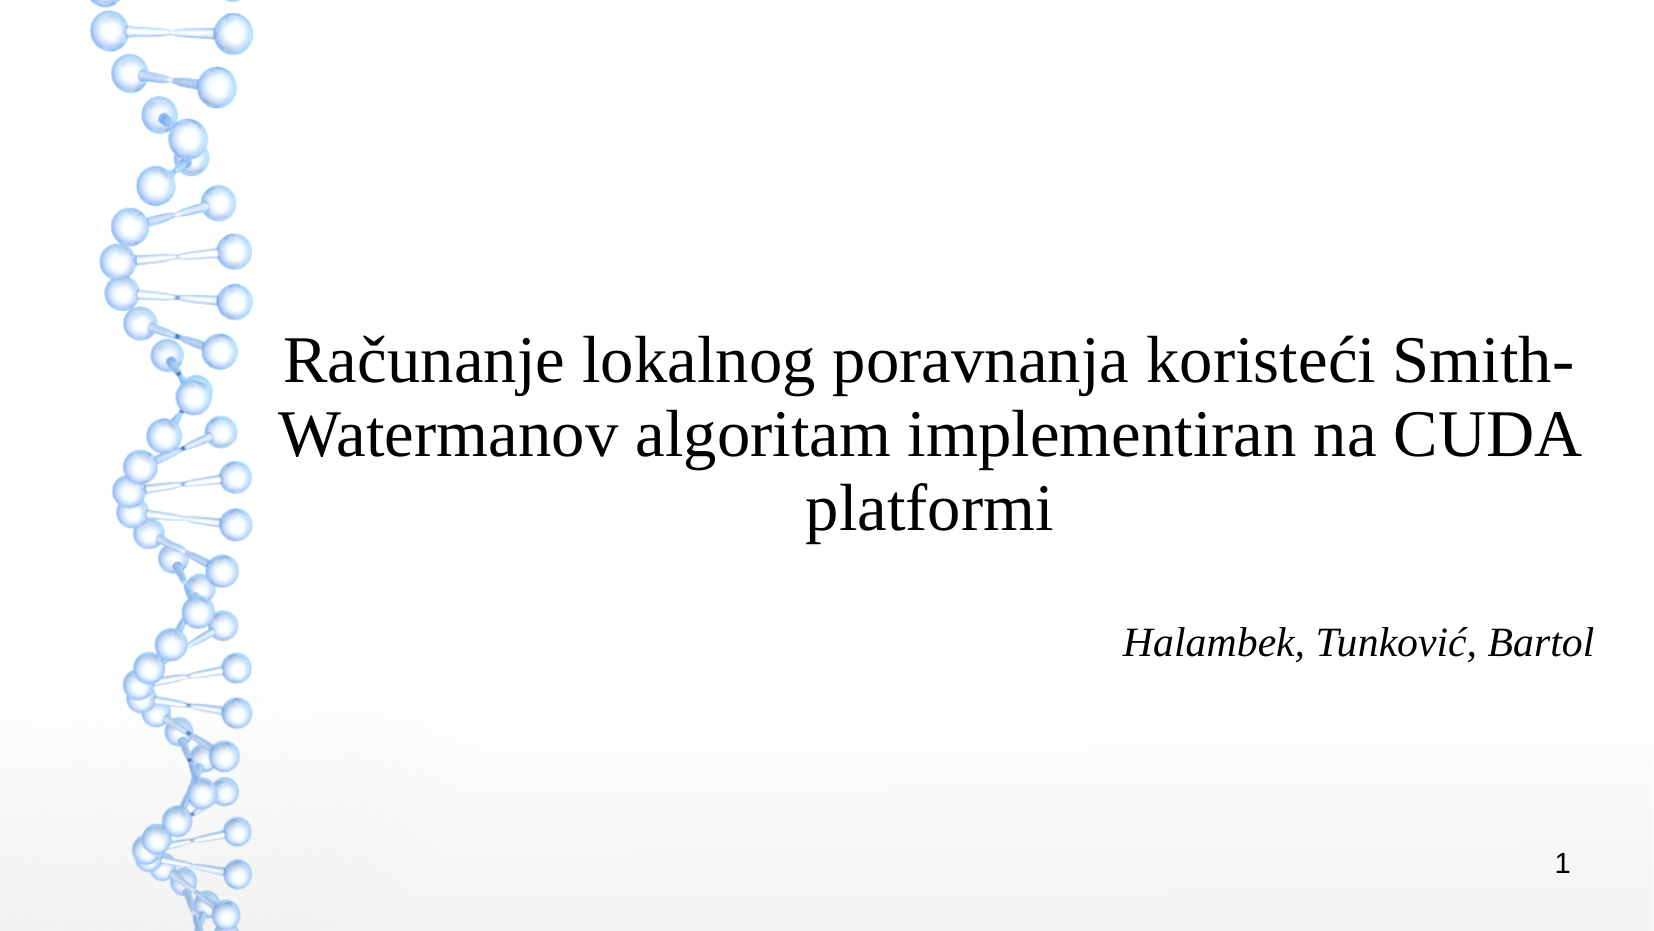

# Računanje lokalnog poravnanja koristeći Smith-Watermanov algoritam implementiran na CUDA platformi
Halambek, Tunković, Bartol
1